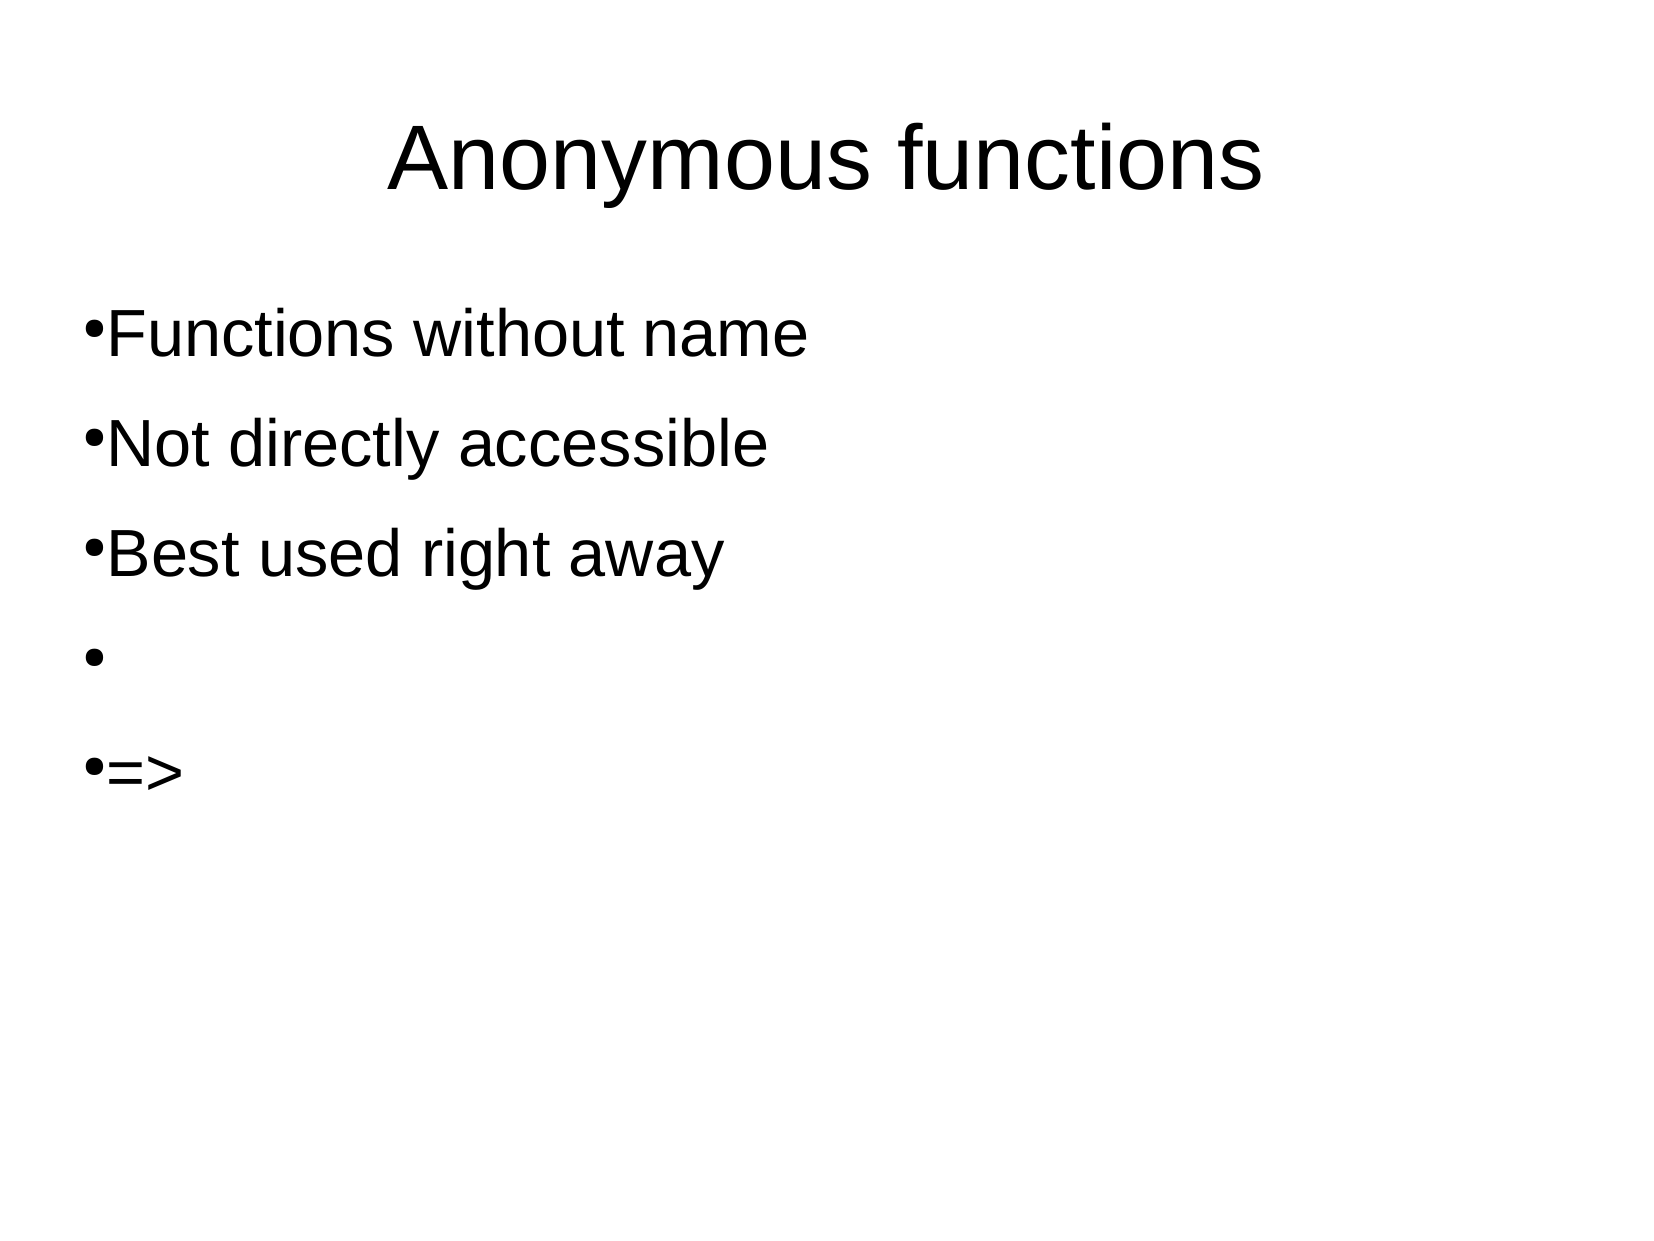

# Anonymous functions
Functions without name
Not directly accessible
Best used right away
=>